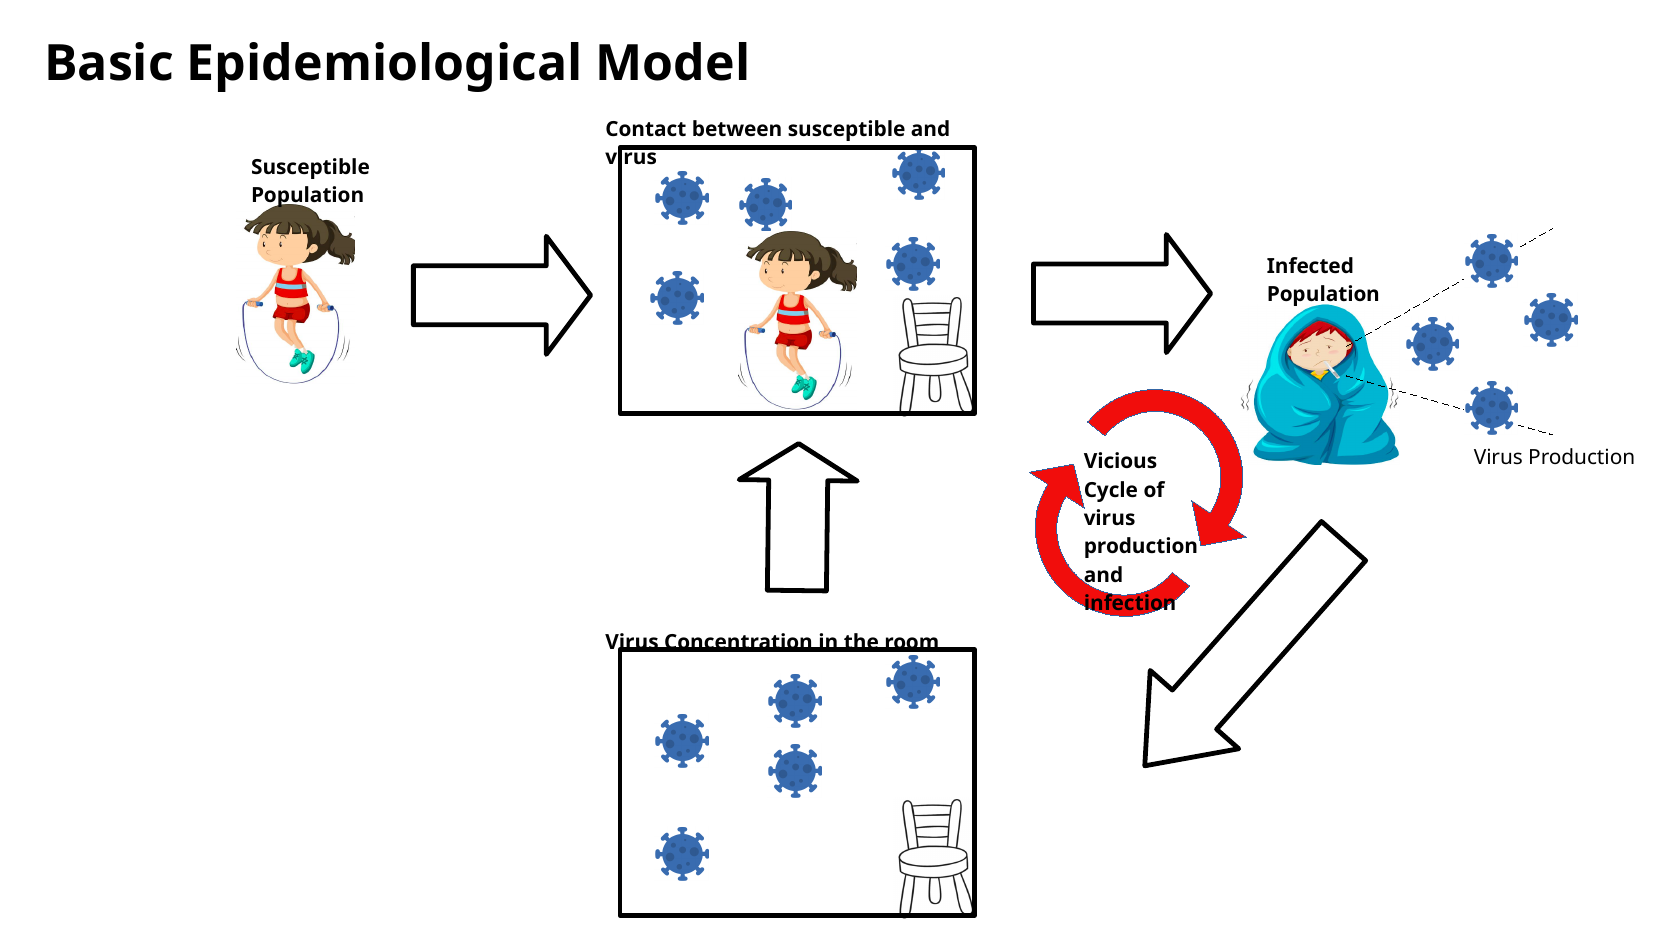

Basic Epidemiological Model
Contact between susceptible and virus
Susceptible
Population
Infected
Population
Virus Production
Vicious Cycle of virus production and infection
Virus Concentration in the room